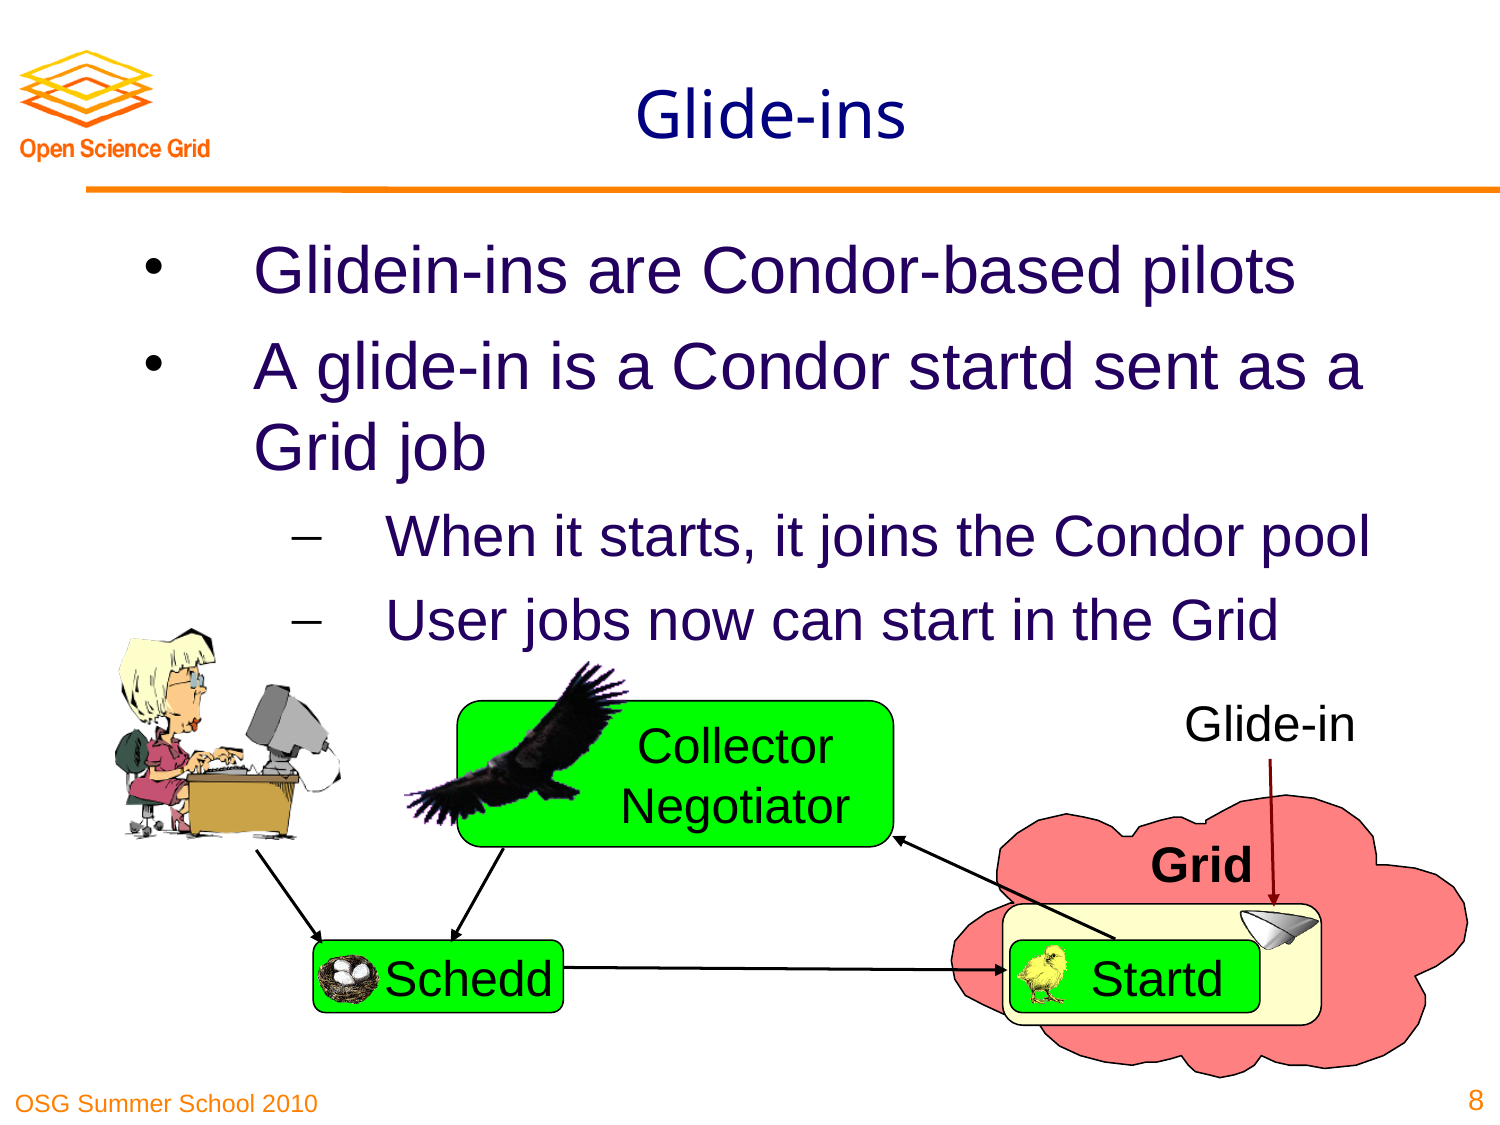

# Glide-ins
Glidein-ins are Condor-based pilots
A glide-in is a Condor startd sent as a Grid job
When it starts, it joins the Condor pool
User jobs now can start in the Grid
Glide-in
Collector
Negotiator
Grid
Schedd
Startd
8